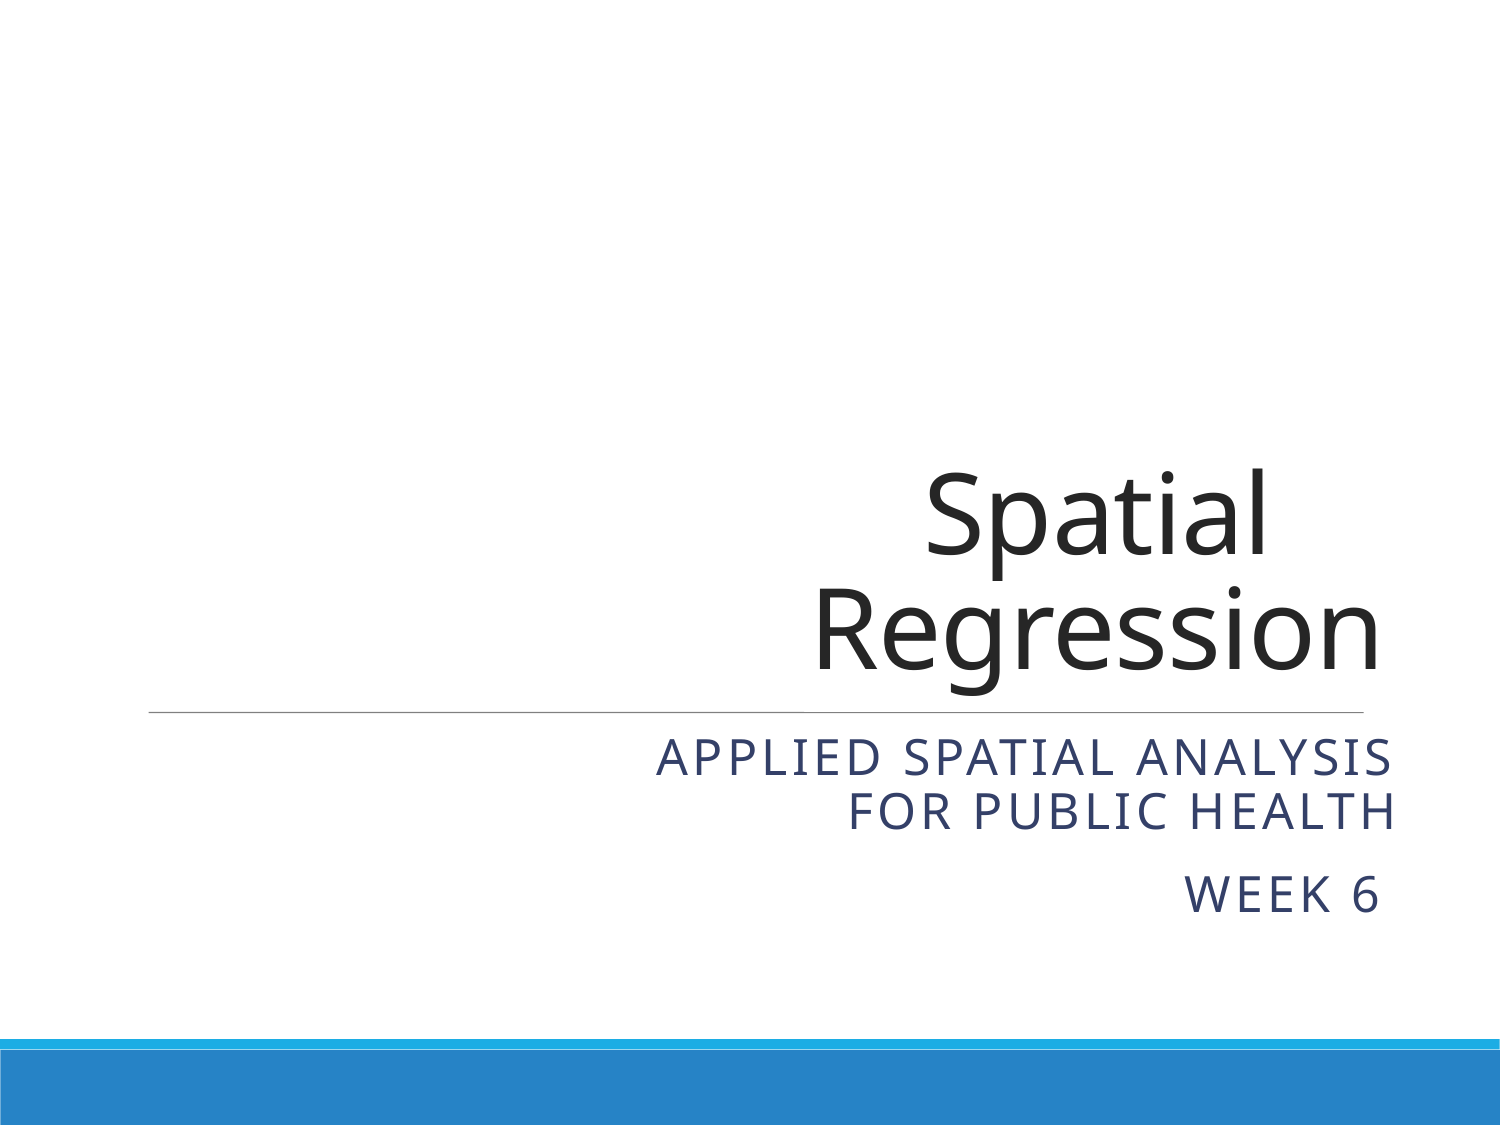

# Spatial Regression
Applied Spatial Analysis for Public Health
Week 6